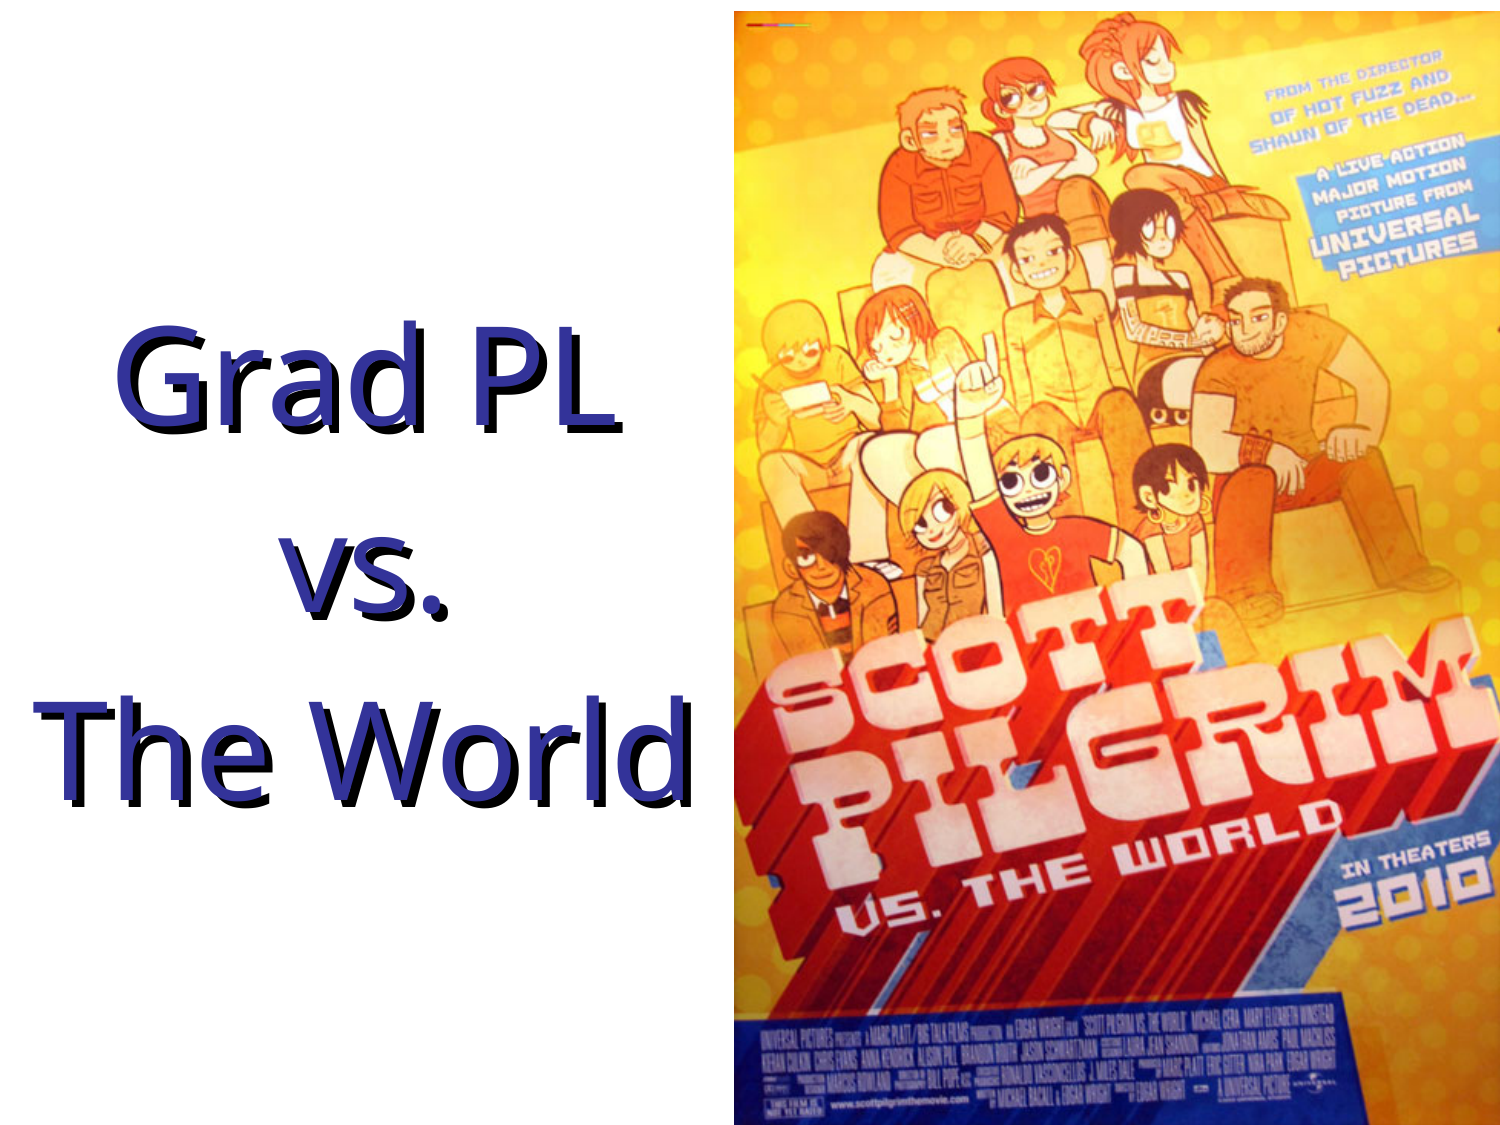

# Grad PL vs. The World
1